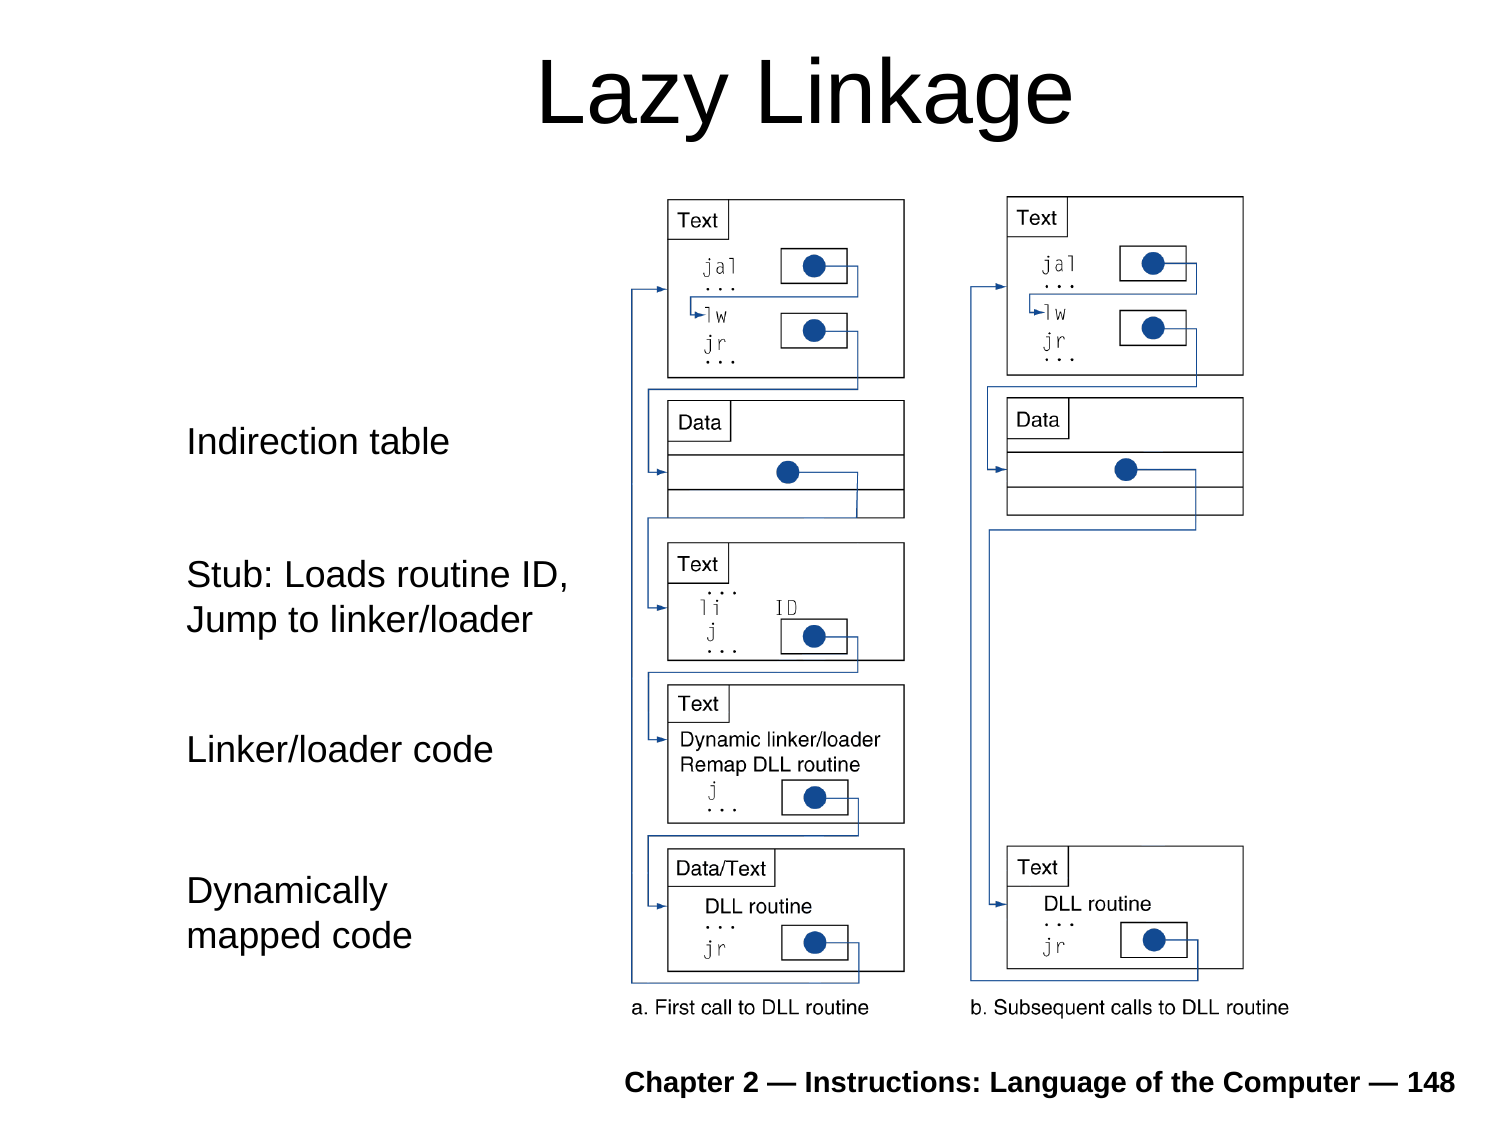

# Lazy Linkage
Indirection table
Stub: Loads routine ID,
Jump to linker/loader
Linker/loader code
Dynamically
mapped code
Chapter 2 — Instructions: Language of the Computer —